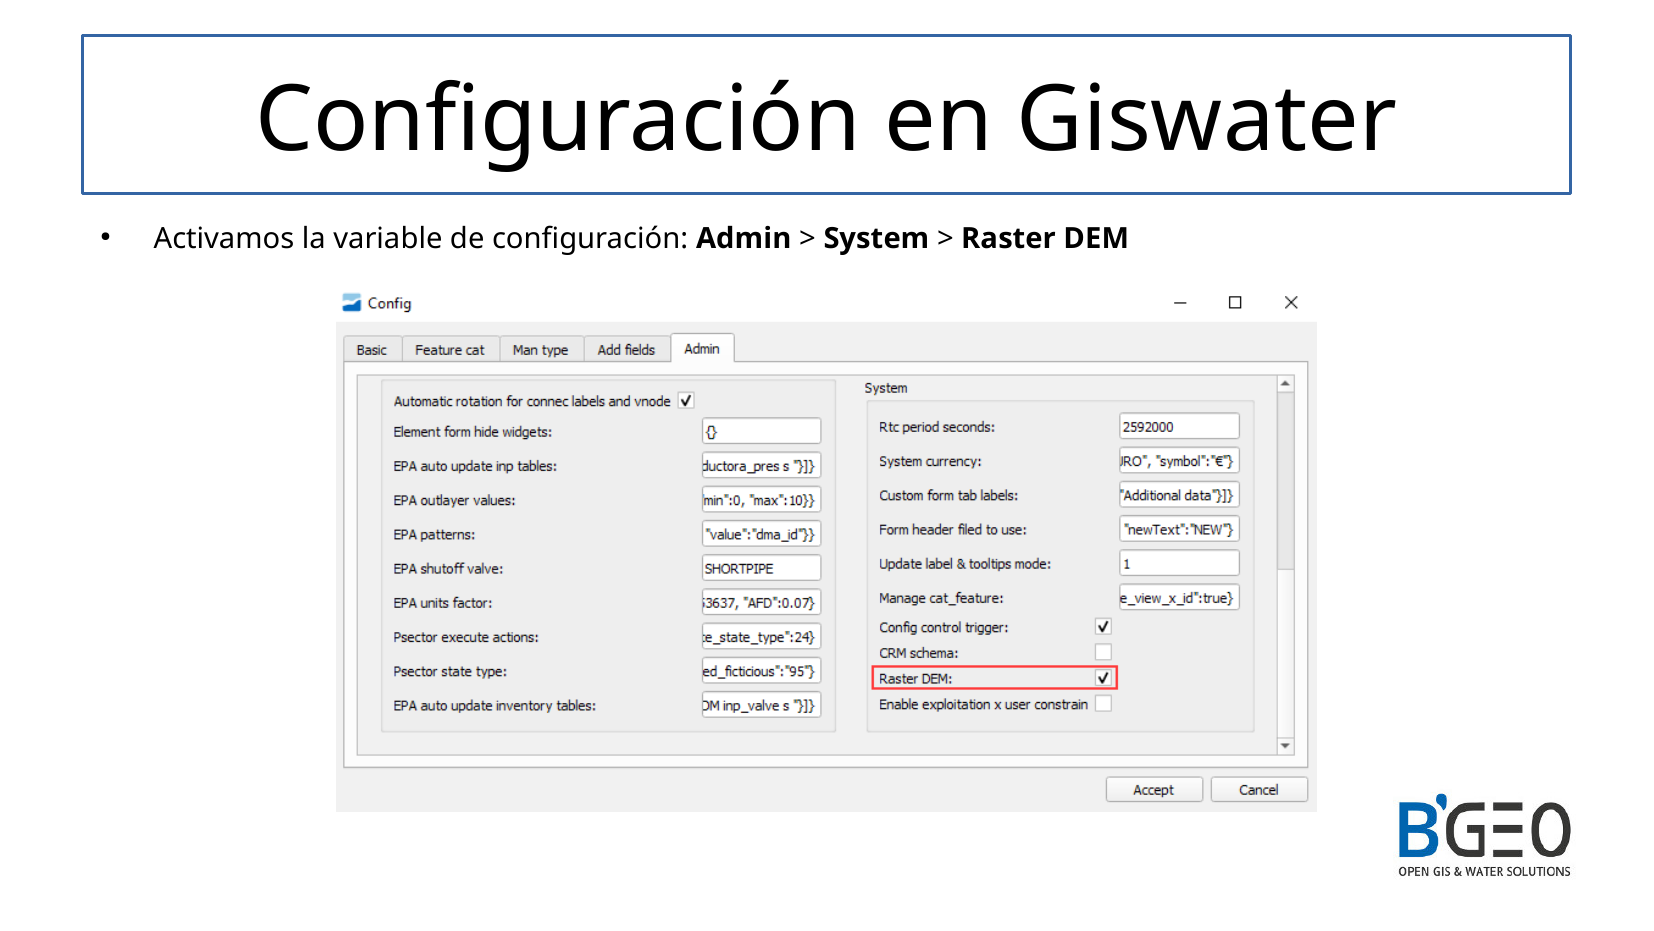

# Configuración en Giswater
Activamos la variable de configuración: Admin > System > Raster DEM